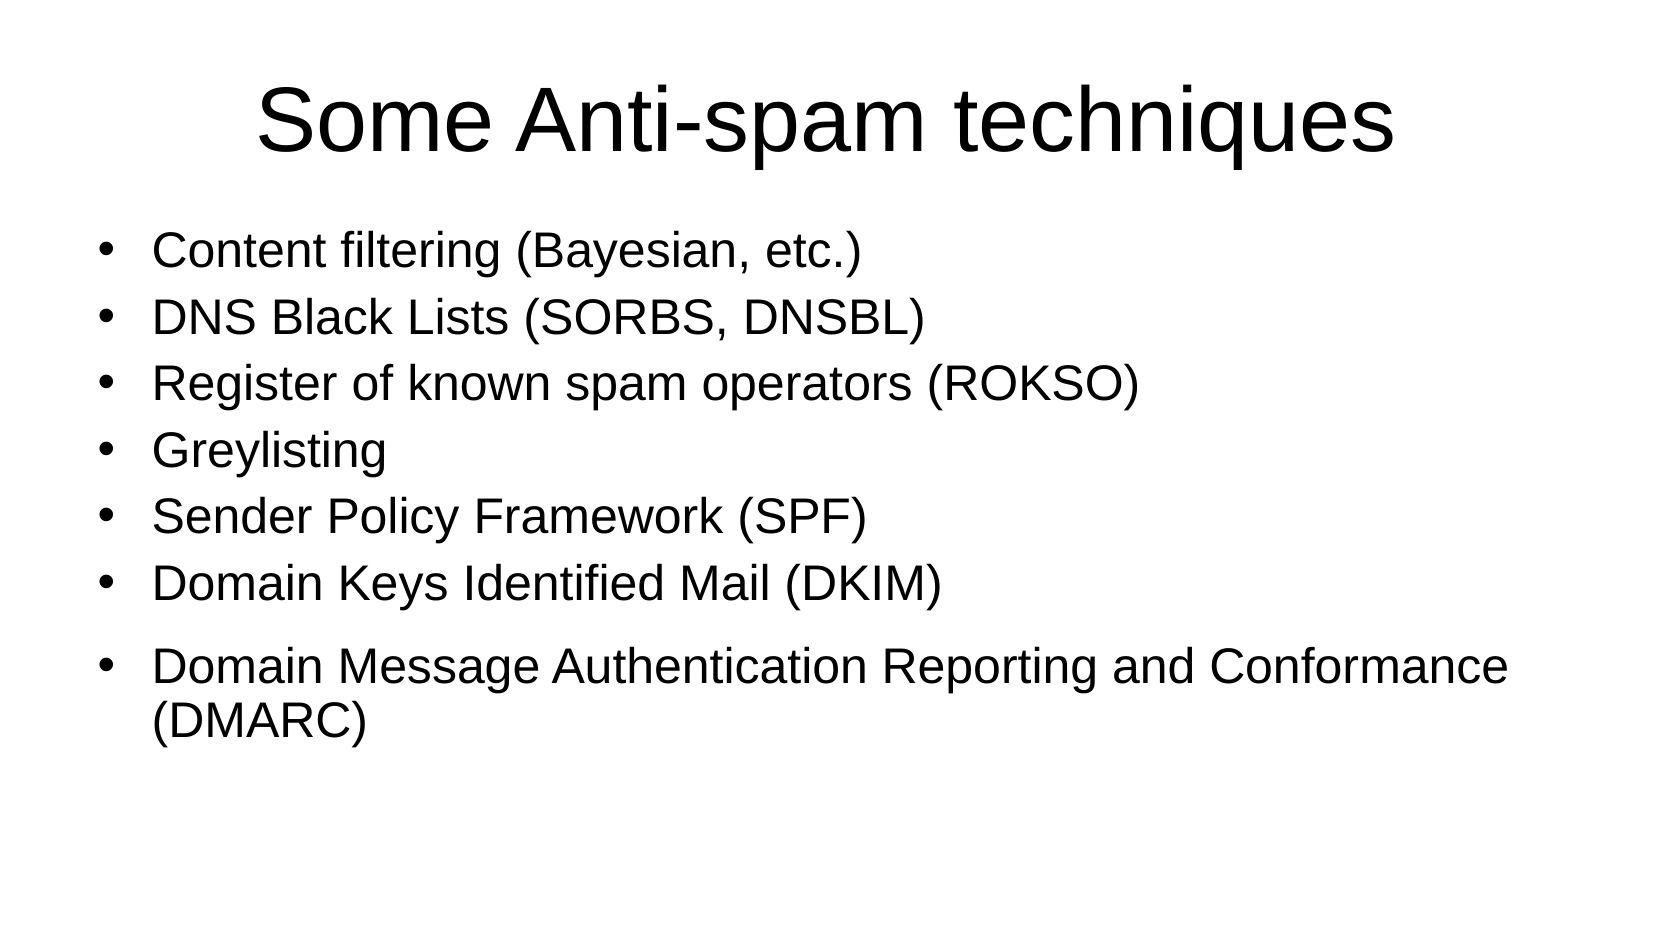

# Some Anti-spam techniques
Content filtering (Bayesian, etc.)
DNS Black Lists (SORBS, DNSBL)
Register of known spam operators (ROKSO)
Greylisting
Sender Policy Framework (SPF)
Domain Keys Identified Mail (DKIM)
Domain Message Authentication Reporting and Conformance (DMARC)